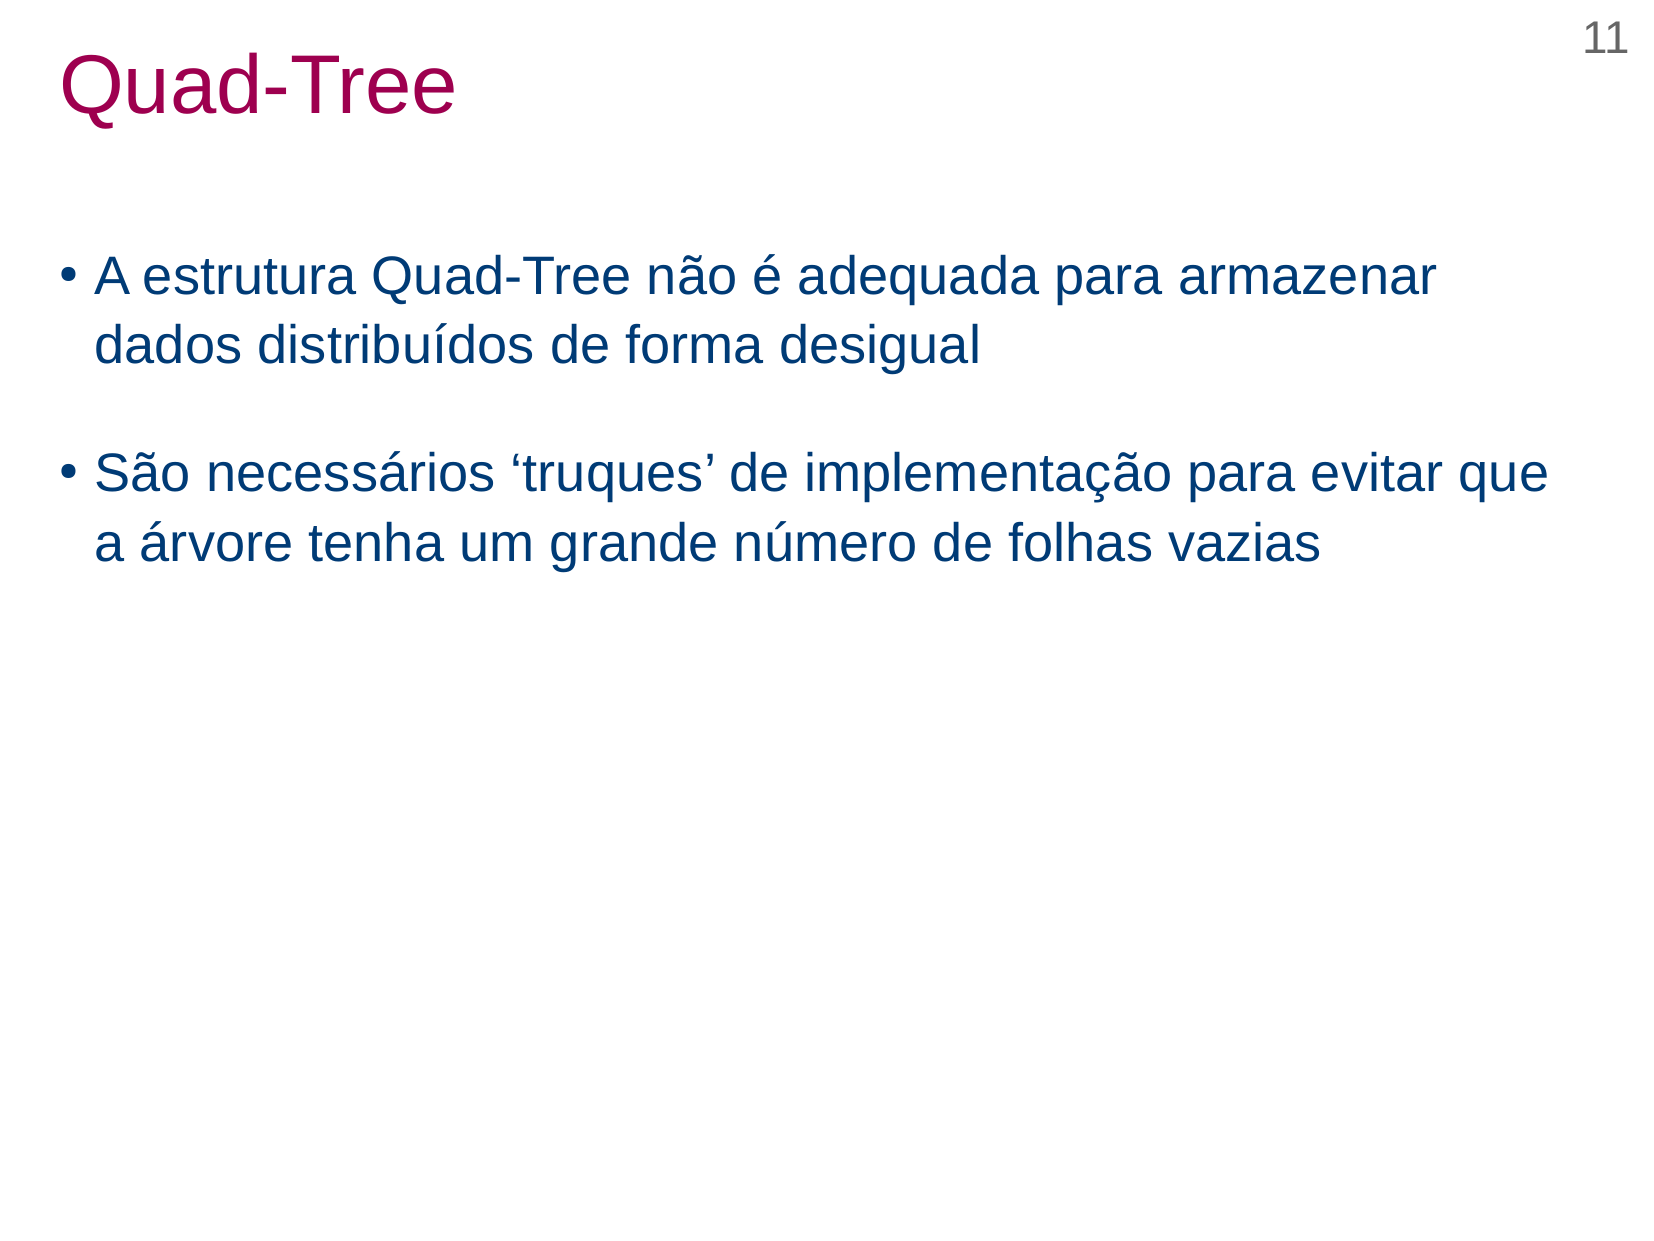

11
# Quad-Tree
A estrutura Quad-Tree não é adequada para armazenar dados distribuídos de forma desigual
São necessários ‘truques’ de implementação para evitar que a árvore tenha um grande número de folhas vazias